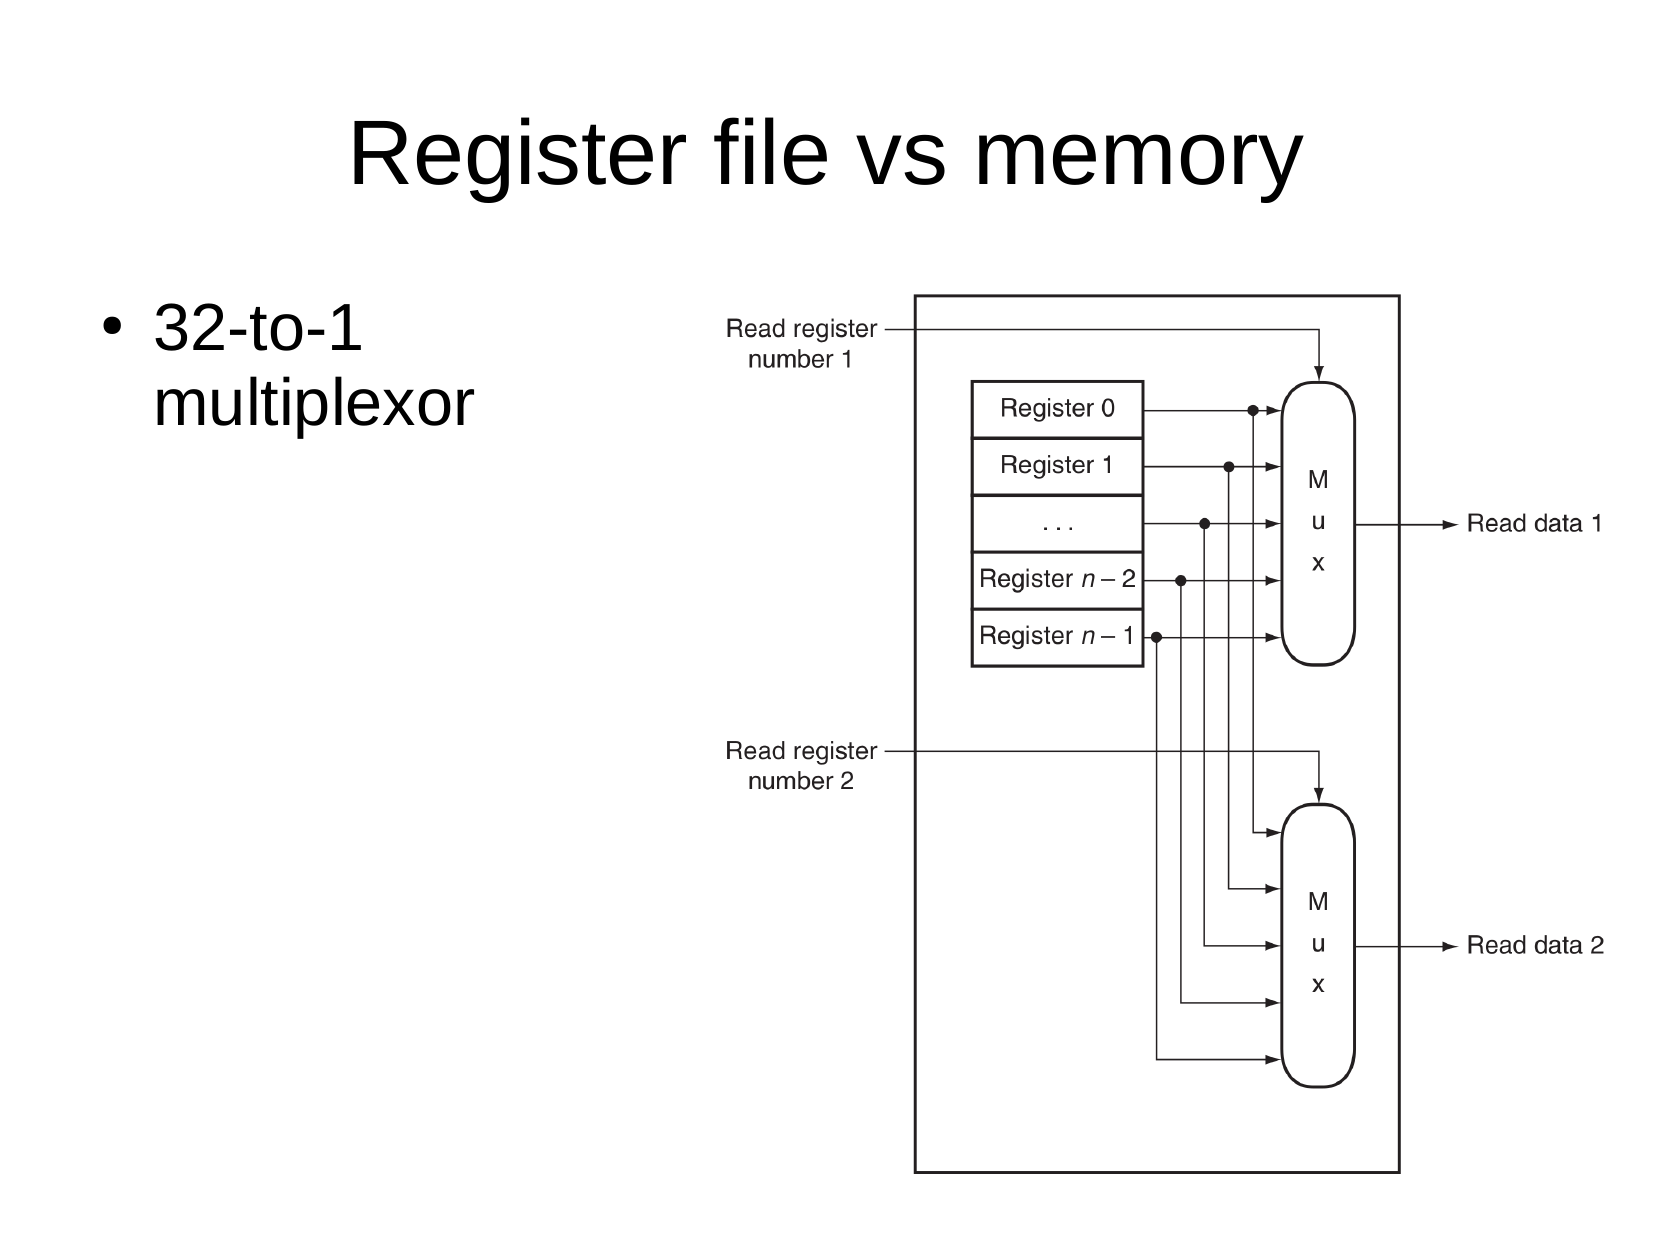

# Register file vs memory
32-to-1 multiplexor